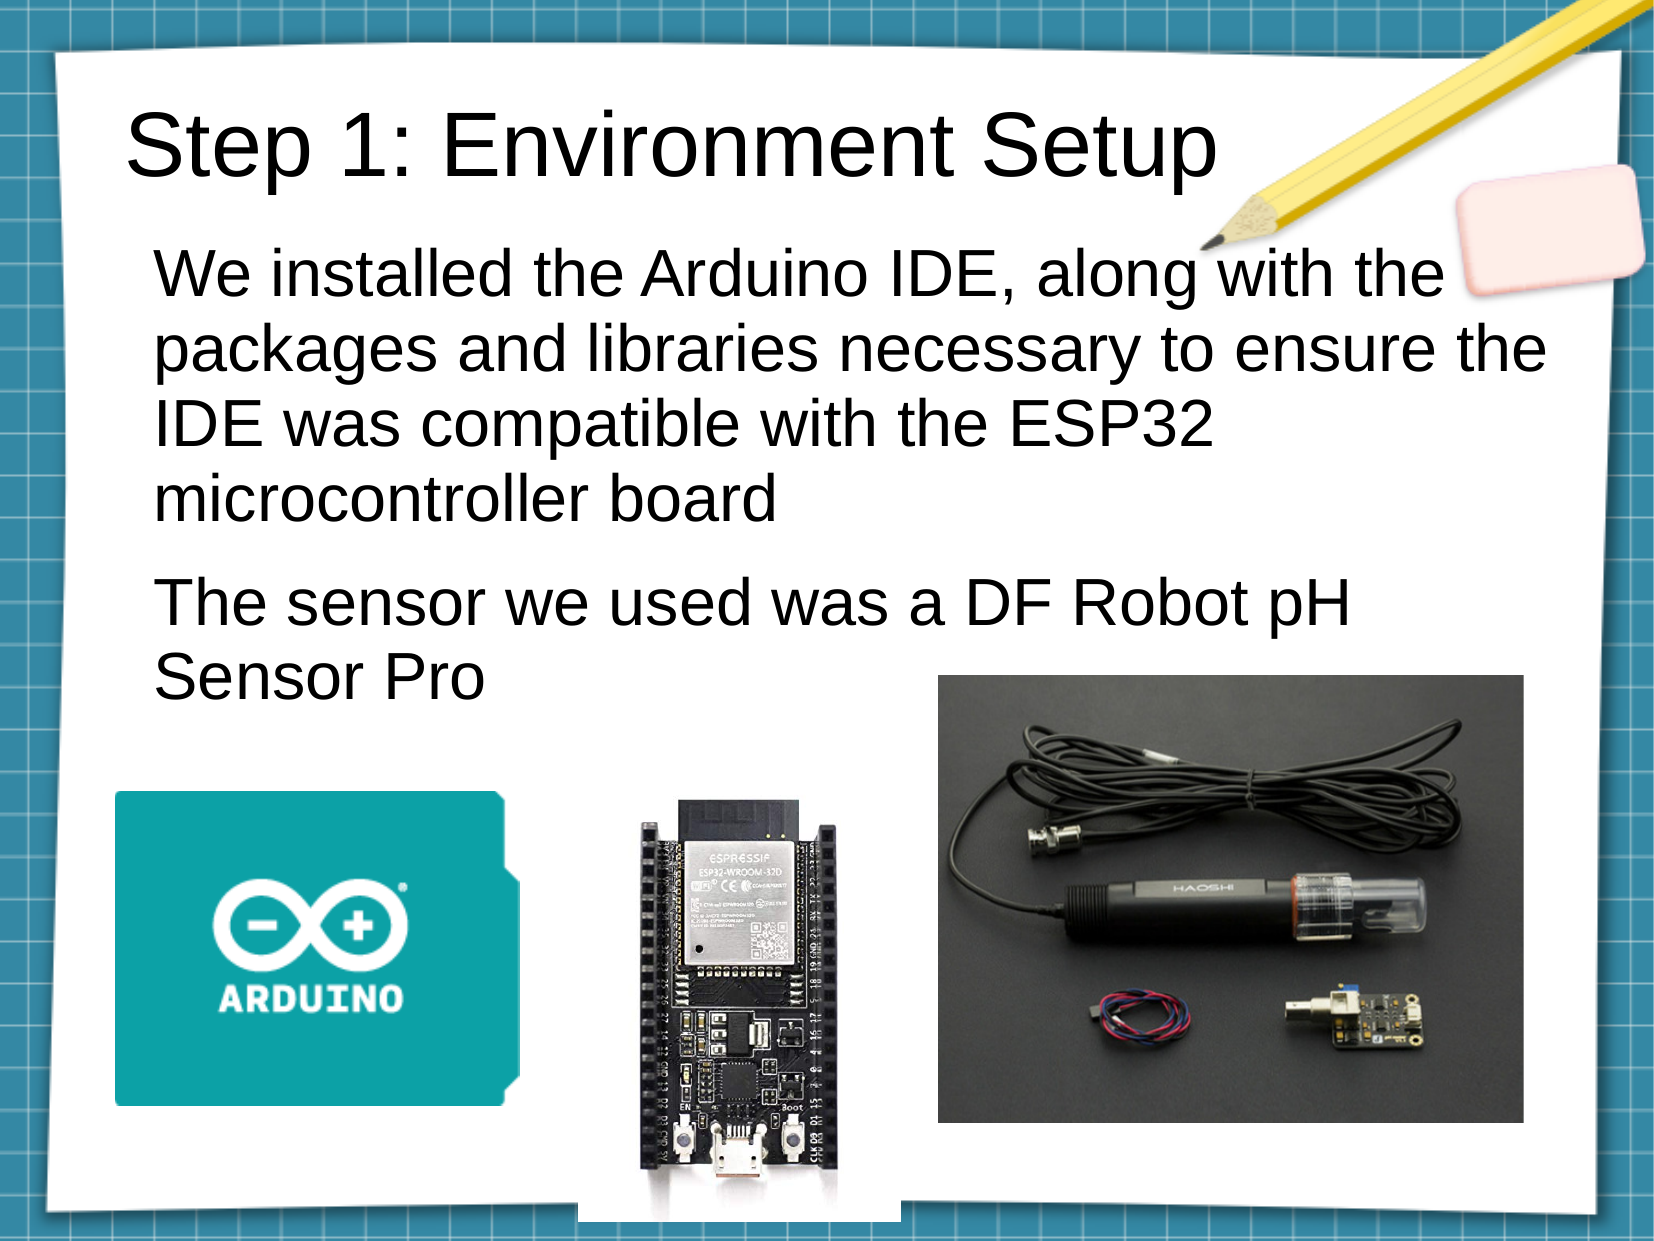

# Step 1: Environment Setup
We installed the Arduino IDE, along with the packages and libraries necessary to ensure the IDE was compatible with the ESP32 microcontroller board
The sensor we used was a DF Robot pH Sensor Pro